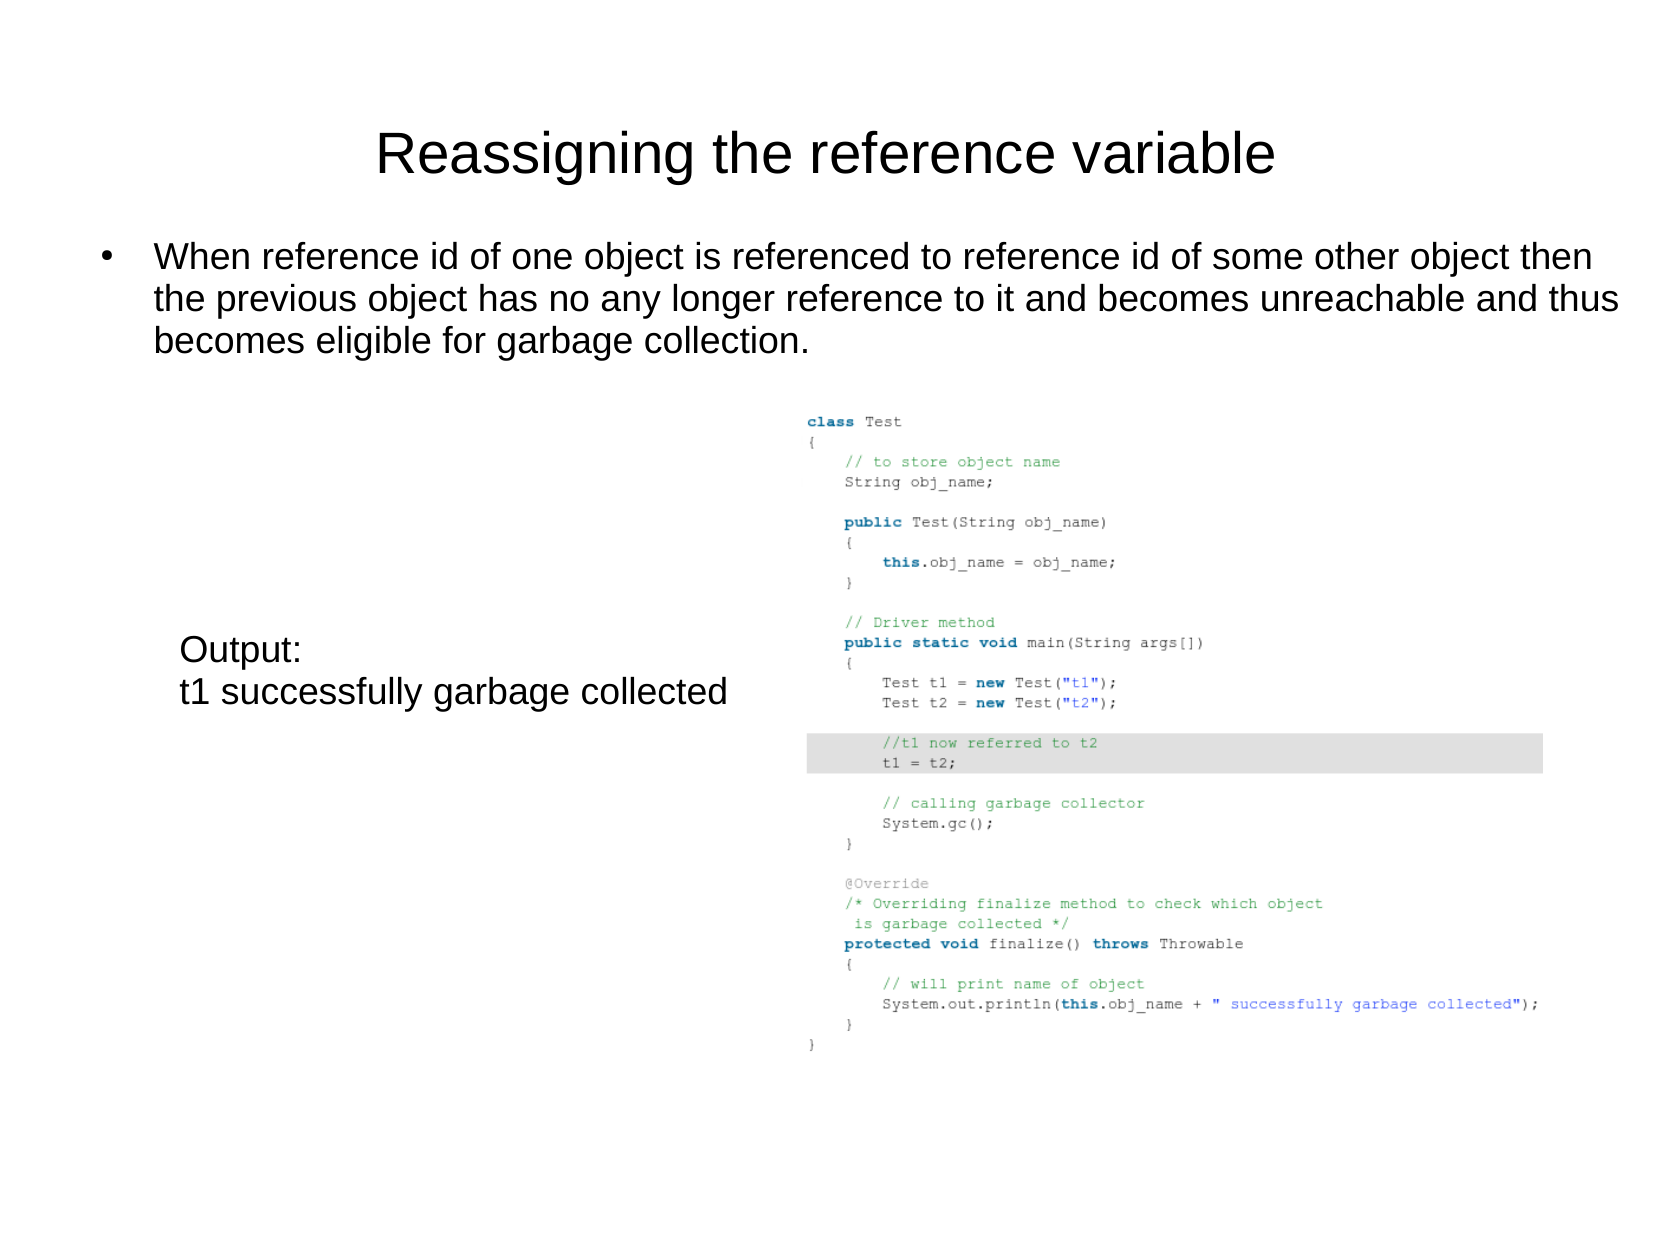

# Reassigning the reference variable
When reference id of one object is referenced to reference id of some other object then the previous object has no any longer reference to it and becomes unreachable and thus becomes eligible for garbage collection.
Output:
t1 successfully garbage collected